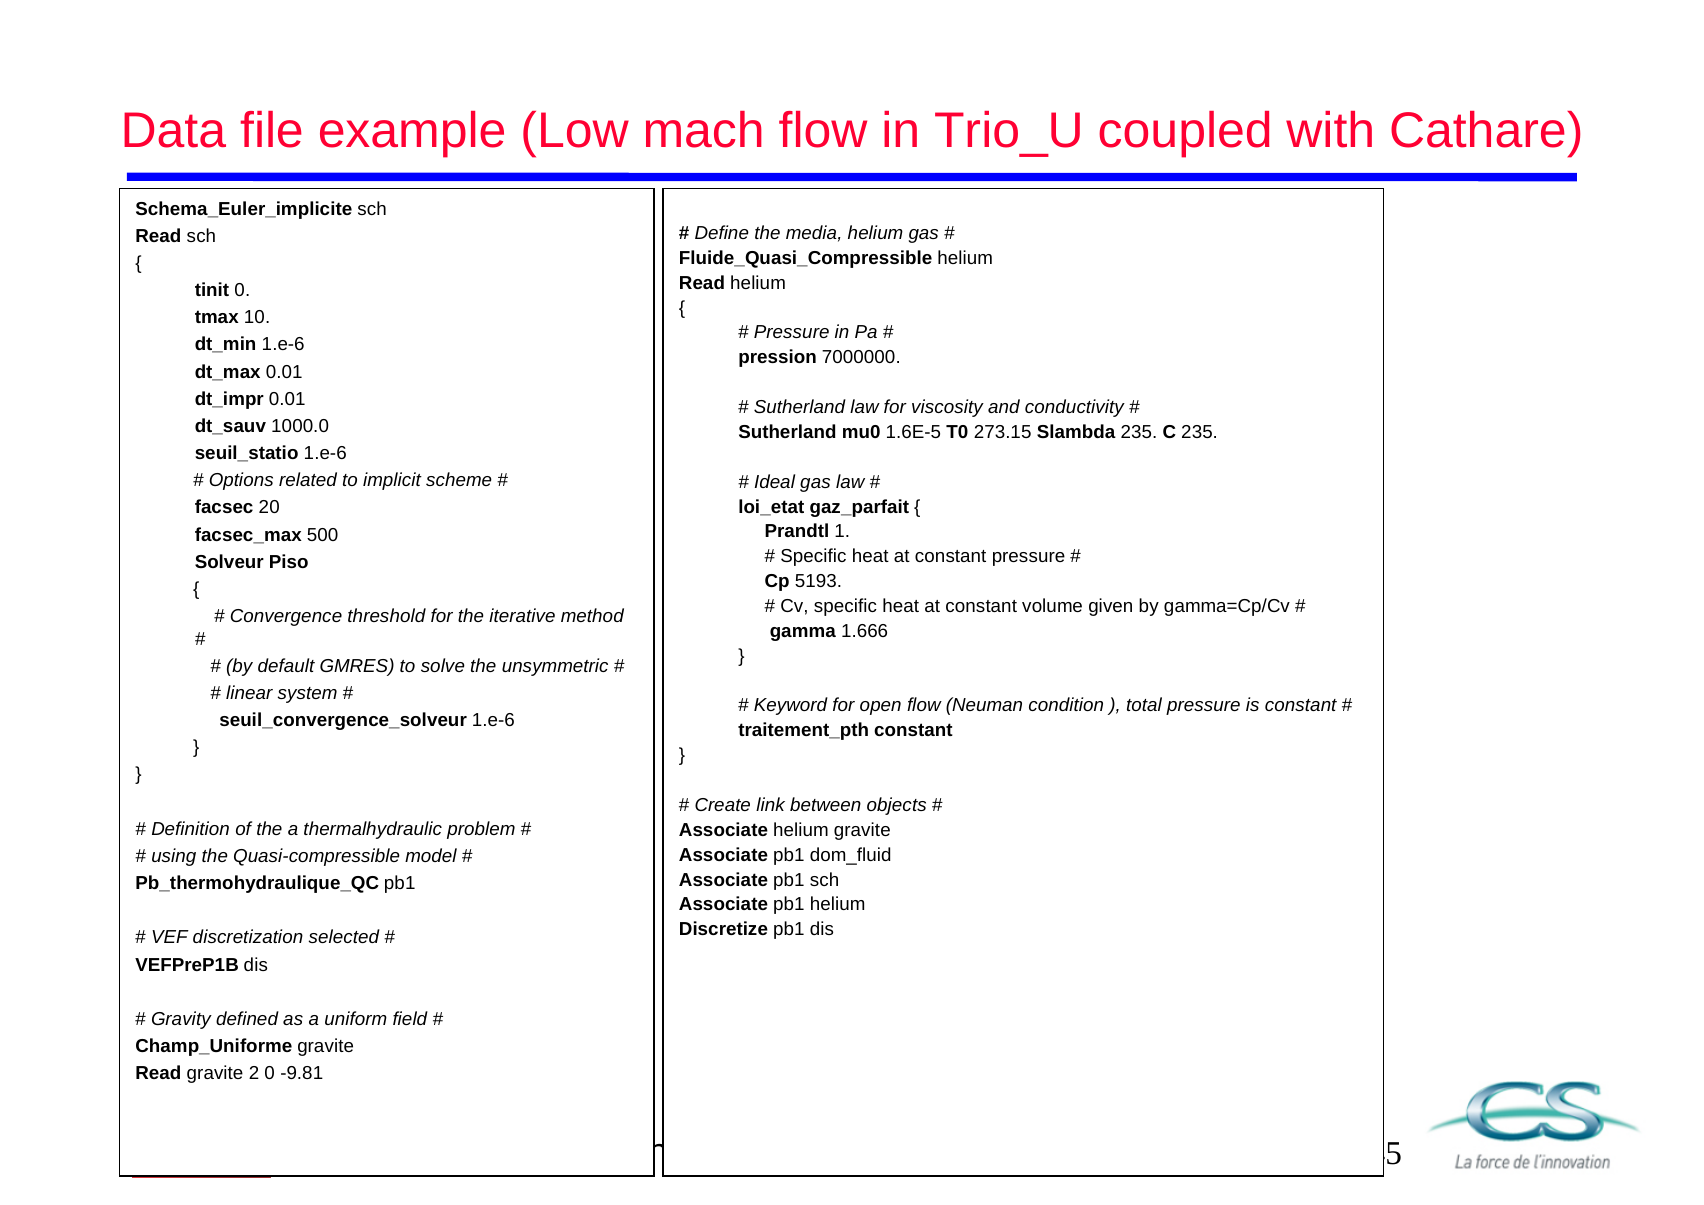

# Data file example (Low mach flow in Trio_U coupled with Cathare)
Schema_Euler_implicite sch
Read sch
{
	tinit 0.
	tmax 10.
	dt_min 1.e-6
	dt_max 0.01
	dt_impr 0.01
	dt_sauv 1000.0
	seuil_statio 1.e-6
 # Options related to implicit scheme #
	facsec 20
 	facsec_max 500
 	Solveur Piso
 {
 # Convergence threshold for the iterative method #
	 # (by default GMRES) to solve the unsymmetric #
 	 # linear system #
 seuil_convergence_solveur 1.e-6
 }
}
# Definition of the a thermalhydraulic problem #
# using the Quasi-compressible model #
Pb_thermohydraulique_QC pb1
# VEF discretization selected #
VEFPreP1B dis
# Gravity defined as a uniform field #
Champ_Uniforme gravite
Read gravite 2 0 -9.81
# Define the media, helium gas #
Fluide_Quasi_Compressible helium
Read helium
{
	# Pressure in Pa #
 	pression 7000000.
 	# Sutherland law for viscosity and conductivity #
	Sutherland mu0 1.6E-5 T0 273.15 Slambda 235. C 235.
	# Ideal gas law #
 	loi_etat gaz_parfait {
 	 Prandtl 1.
	 # Specific heat at constant pressure #
 	 Cp 5193.
	 # Cv, specific heat at constant volume given by gamma=Cp/Cv #
	 gamma 1.666
 	}
	# Keyword for open flow (Neuman condition ), total pressure is constant #
	traitement_pth constant
}
# Create link between objects #
Associate helium gravite
Associate pb1 dom_fluid
Associate pb1 sch
Associate pb1 helium
Discretize pb1 dis
Trio_U 1.7.2 user's training session
145